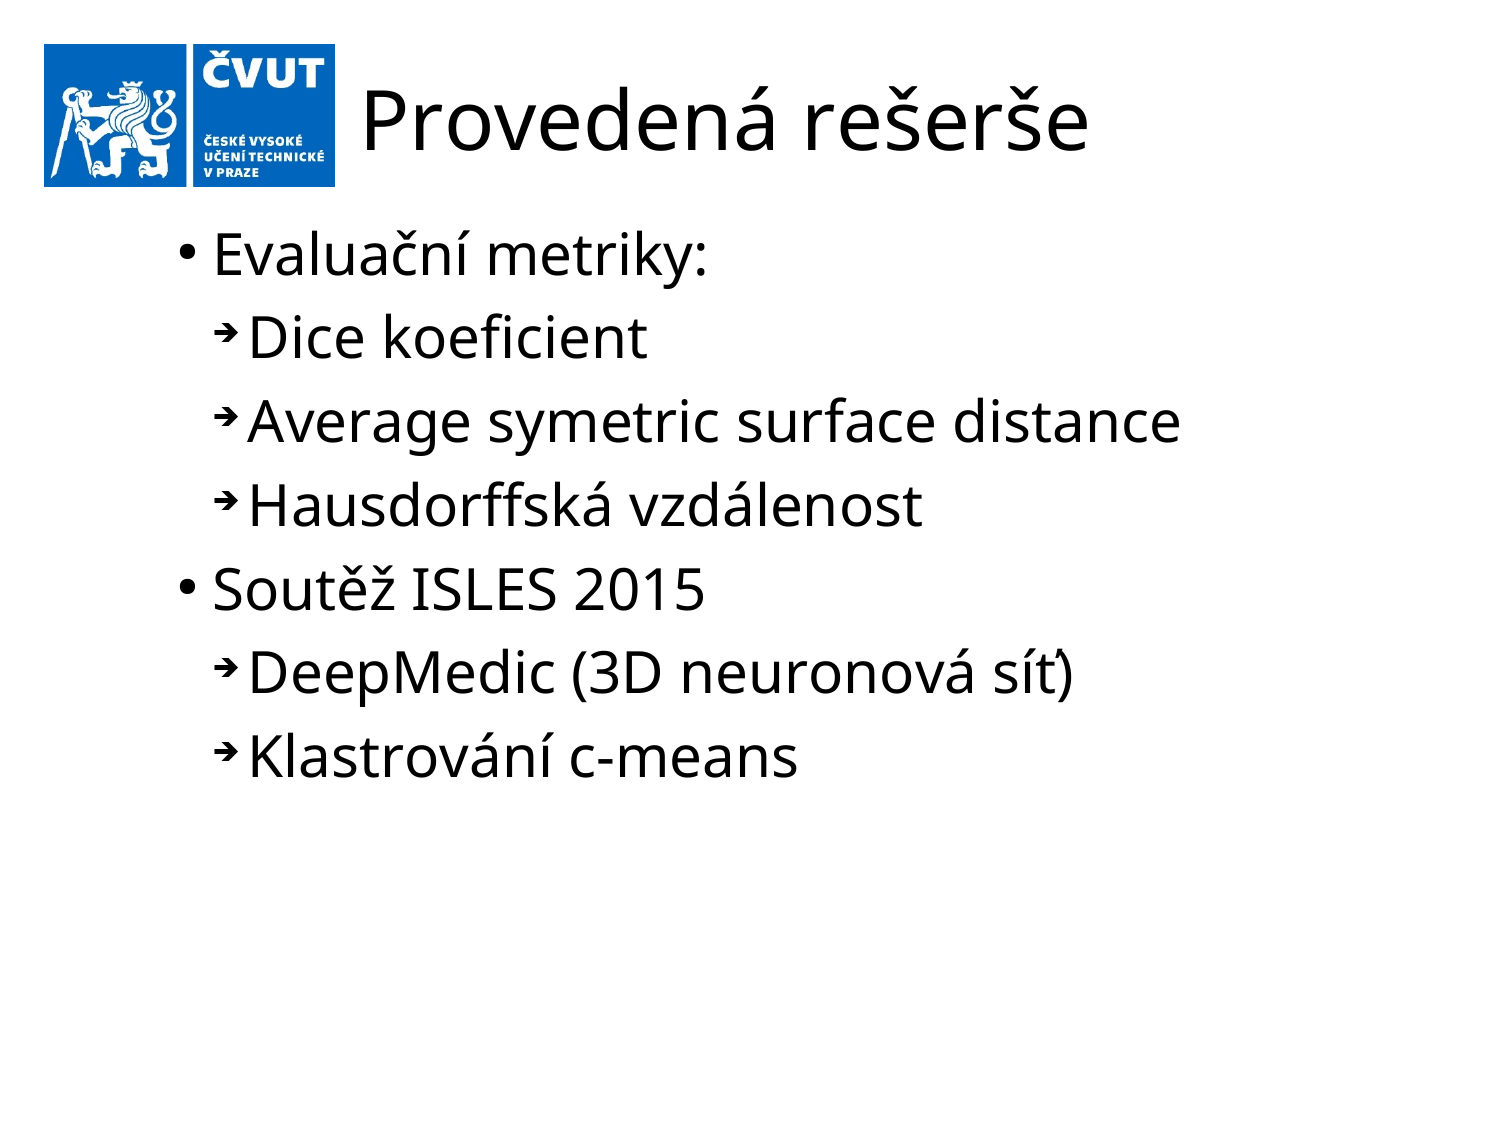

Provedená rešerše
Evaluační metriky:
Dice koeficient
Average symetric surface distance
Hausdorffská vzdálenost
Soutěž ISLES 2015
DeepMedic (3D neuronová síť)
Klastrování c-means
#